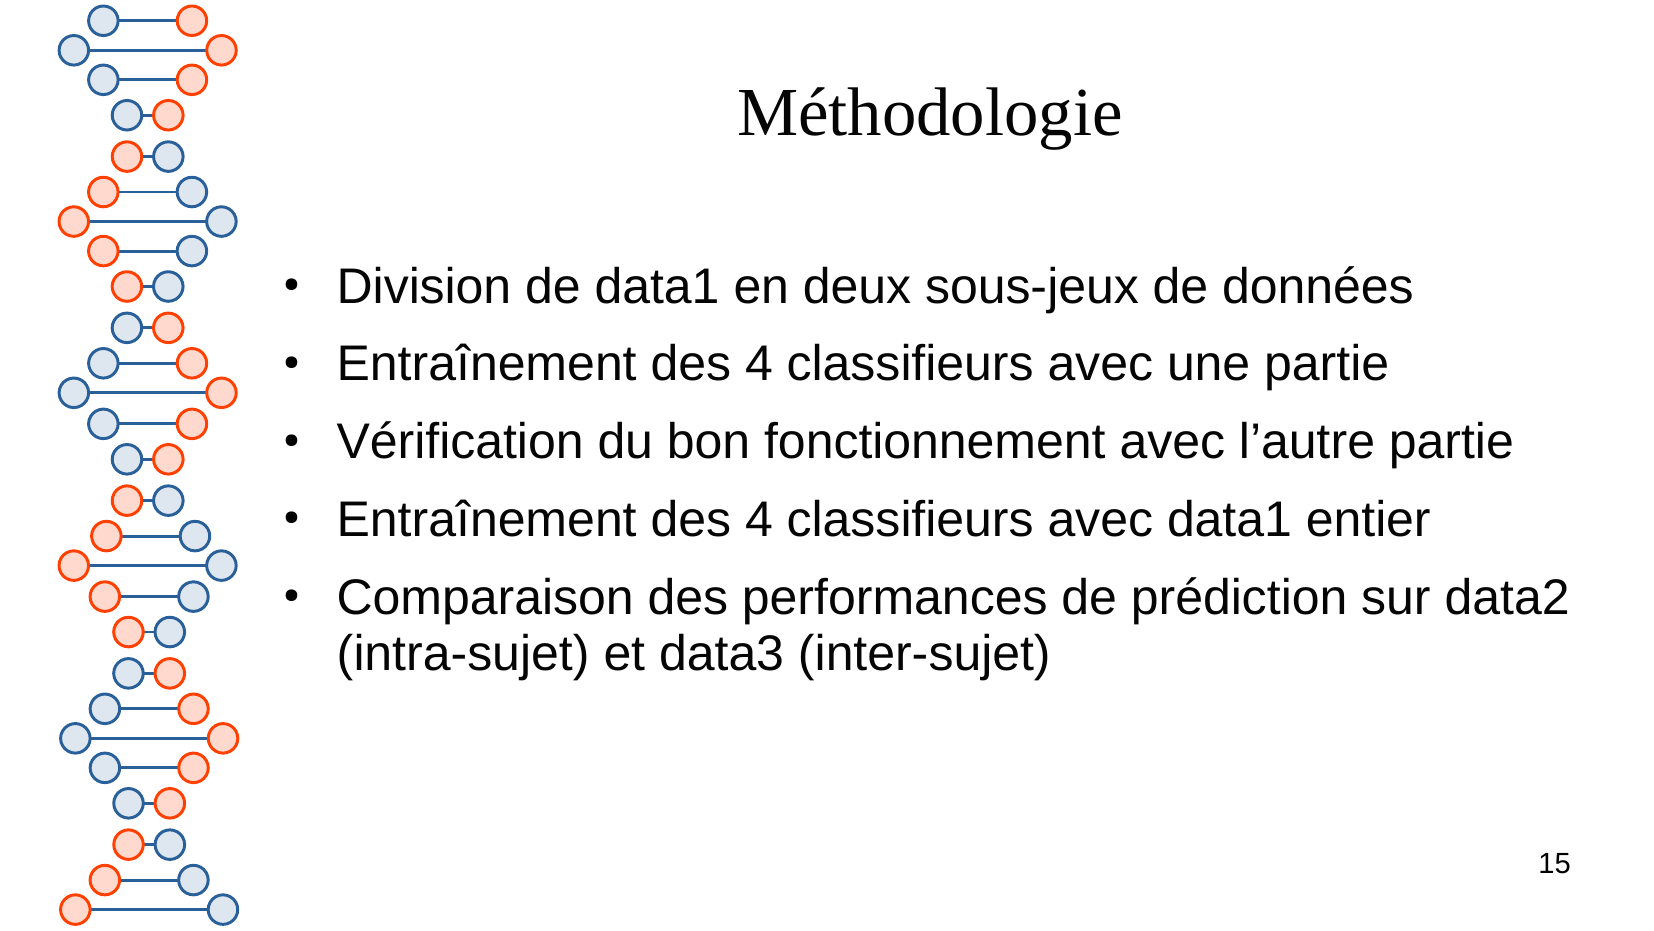

# Méthodologie
Division de data1 en deux sous-jeux de données
Entraînement des 4 classifieurs avec une partie
Vérification du bon fonctionnement avec l’autre partie
Entraînement des 4 classifieurs avec data1 entier
Comparaison des performances de prédiction sur data2 (intra-sujet) et data3 (inter-sujet)
15